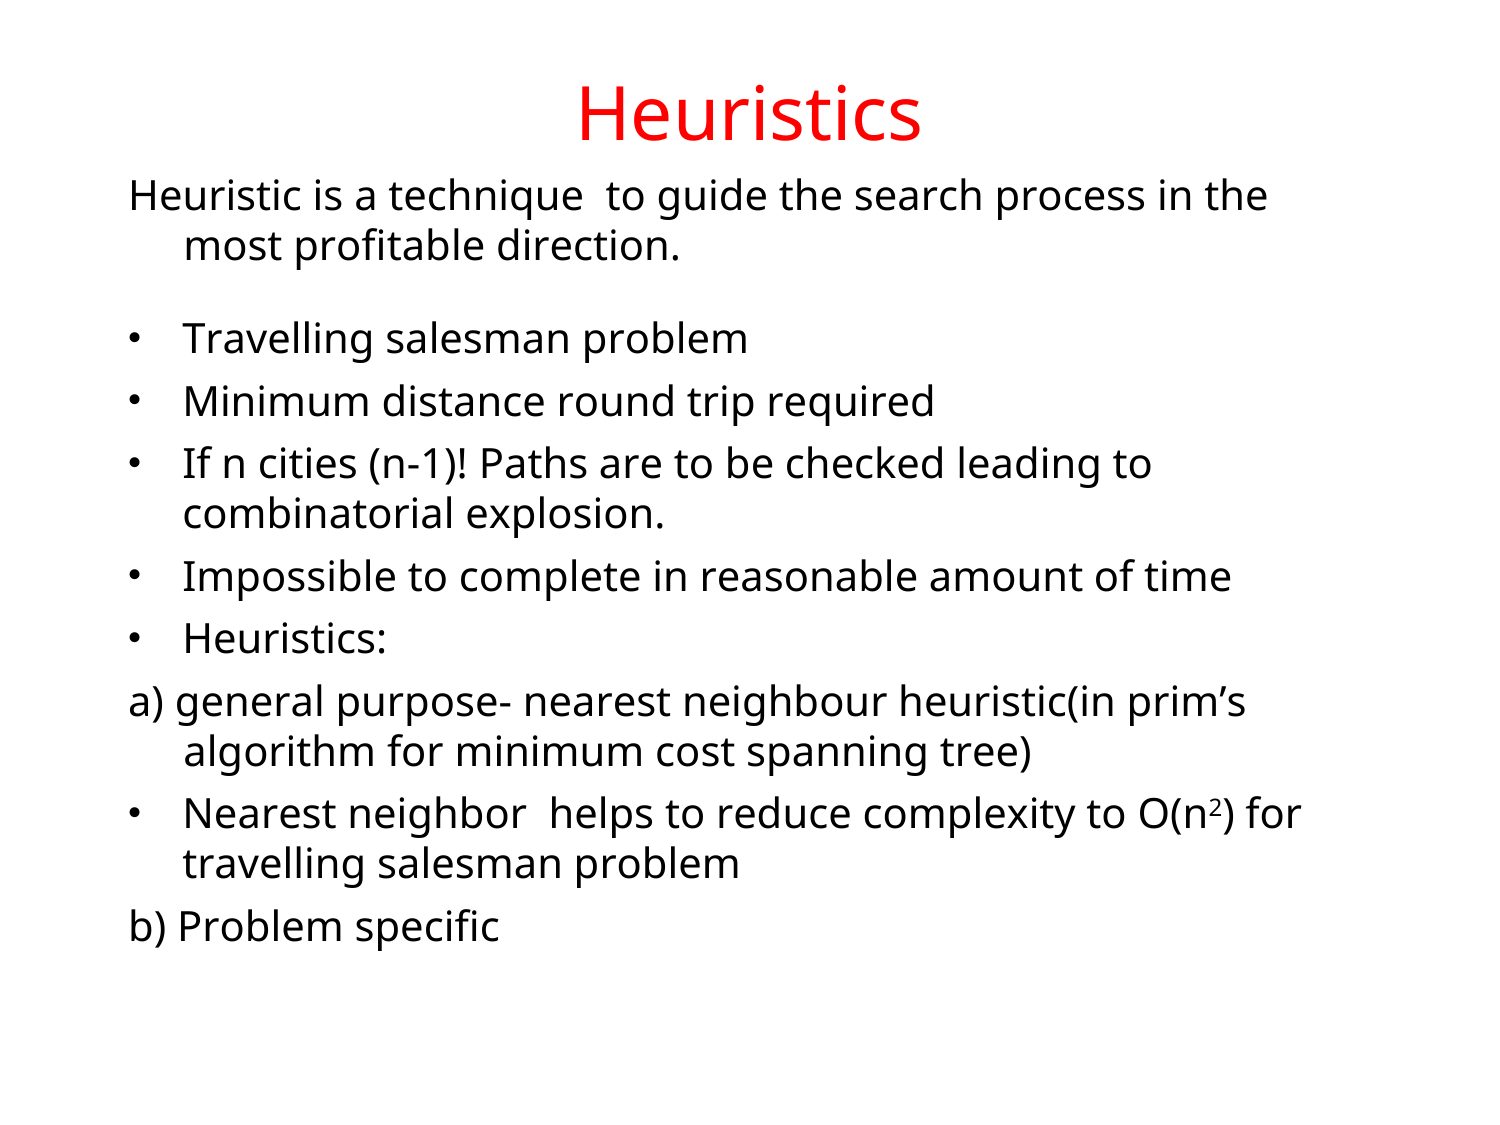

Heuristics
Heuristic is a technique to guide the search process in the most profitable direction.
Travelling salesman problem
Minimum distance round trip required
If n cities (n-1)! Paths are to be checked leading to combinatorial explosion.
Impossible to complete in reasonable amount of time
Heuristics:
a) general purpose- nearest neighbour heuristic(in prim’s algorithm for minimum cost spanning tree)
Nearest neighbor helps to reduce complexity to O(n2) for travelling salesman problem
b) Problem specific